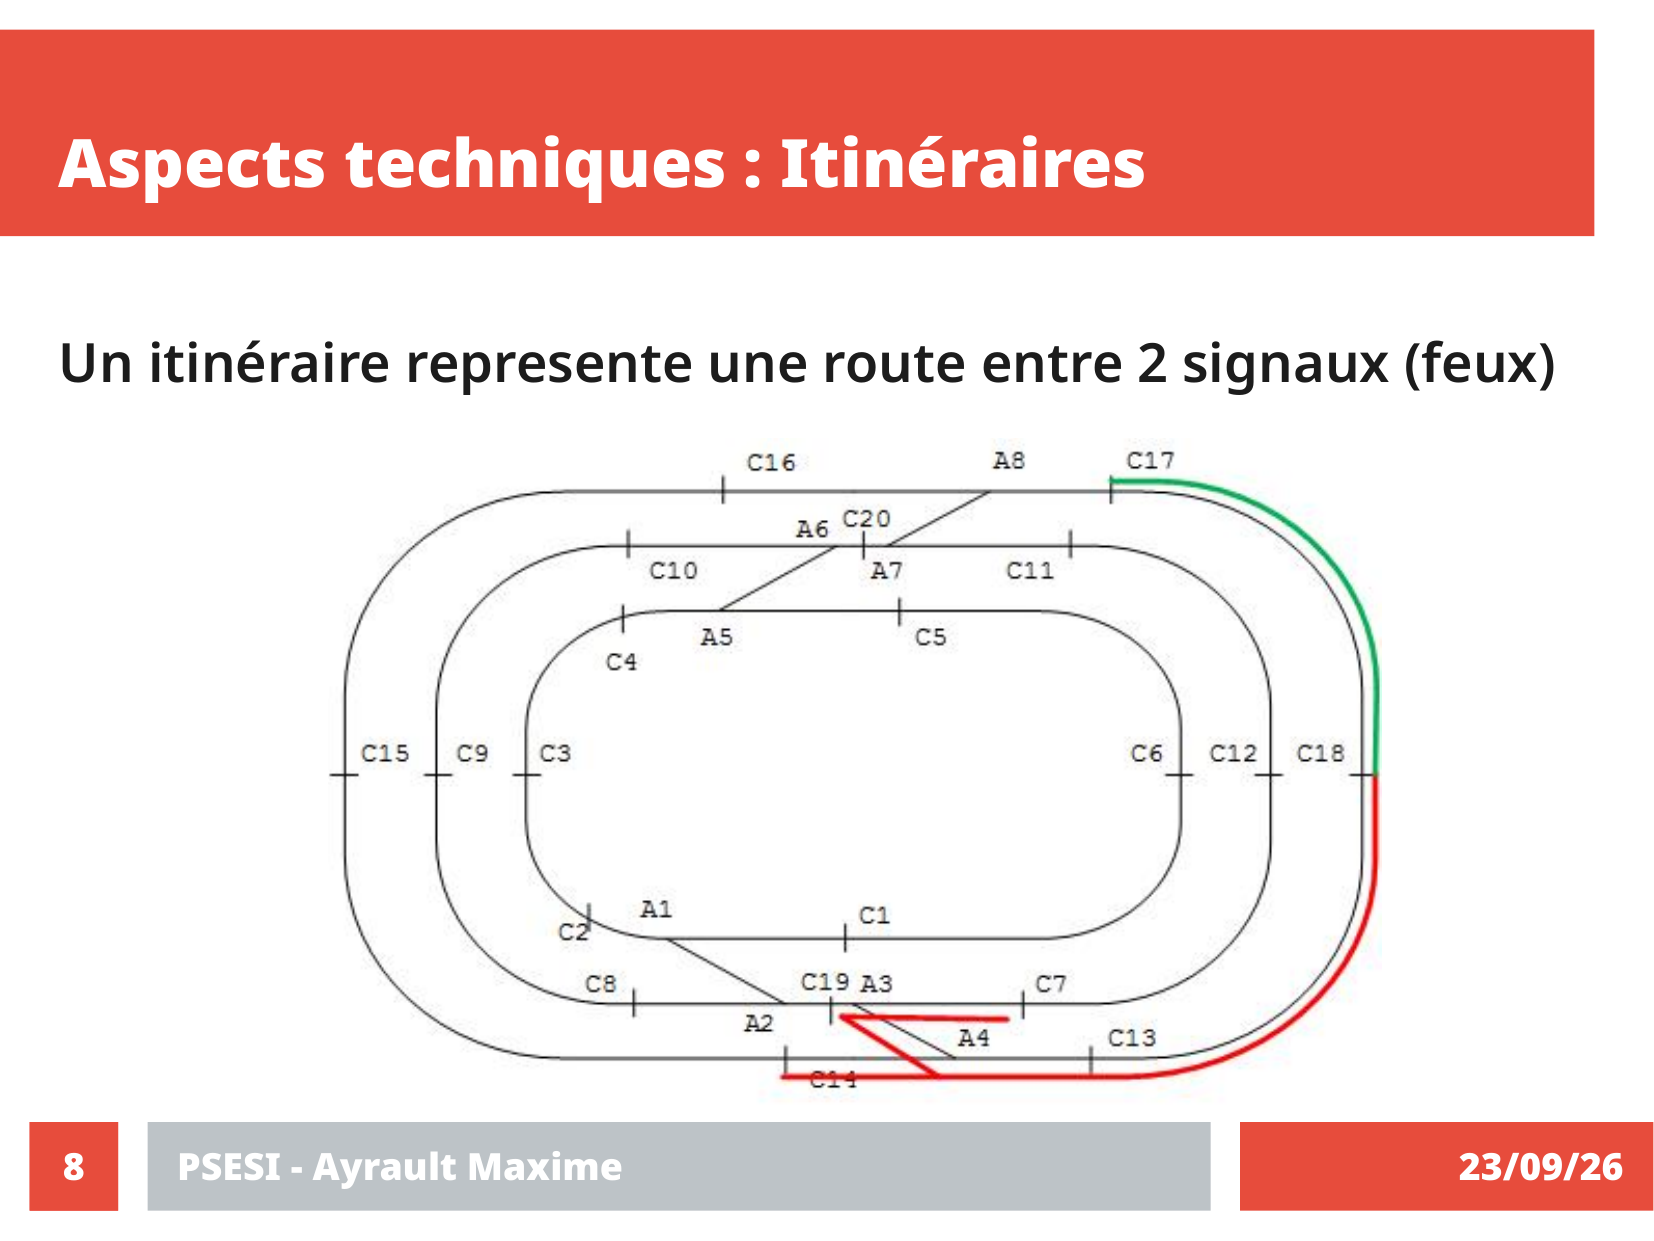

# Aspects techniques : Itinéraires
Un itinéraire represente une route entre 2 signaux (feux)
8
PSESI - Ayrault Maxime